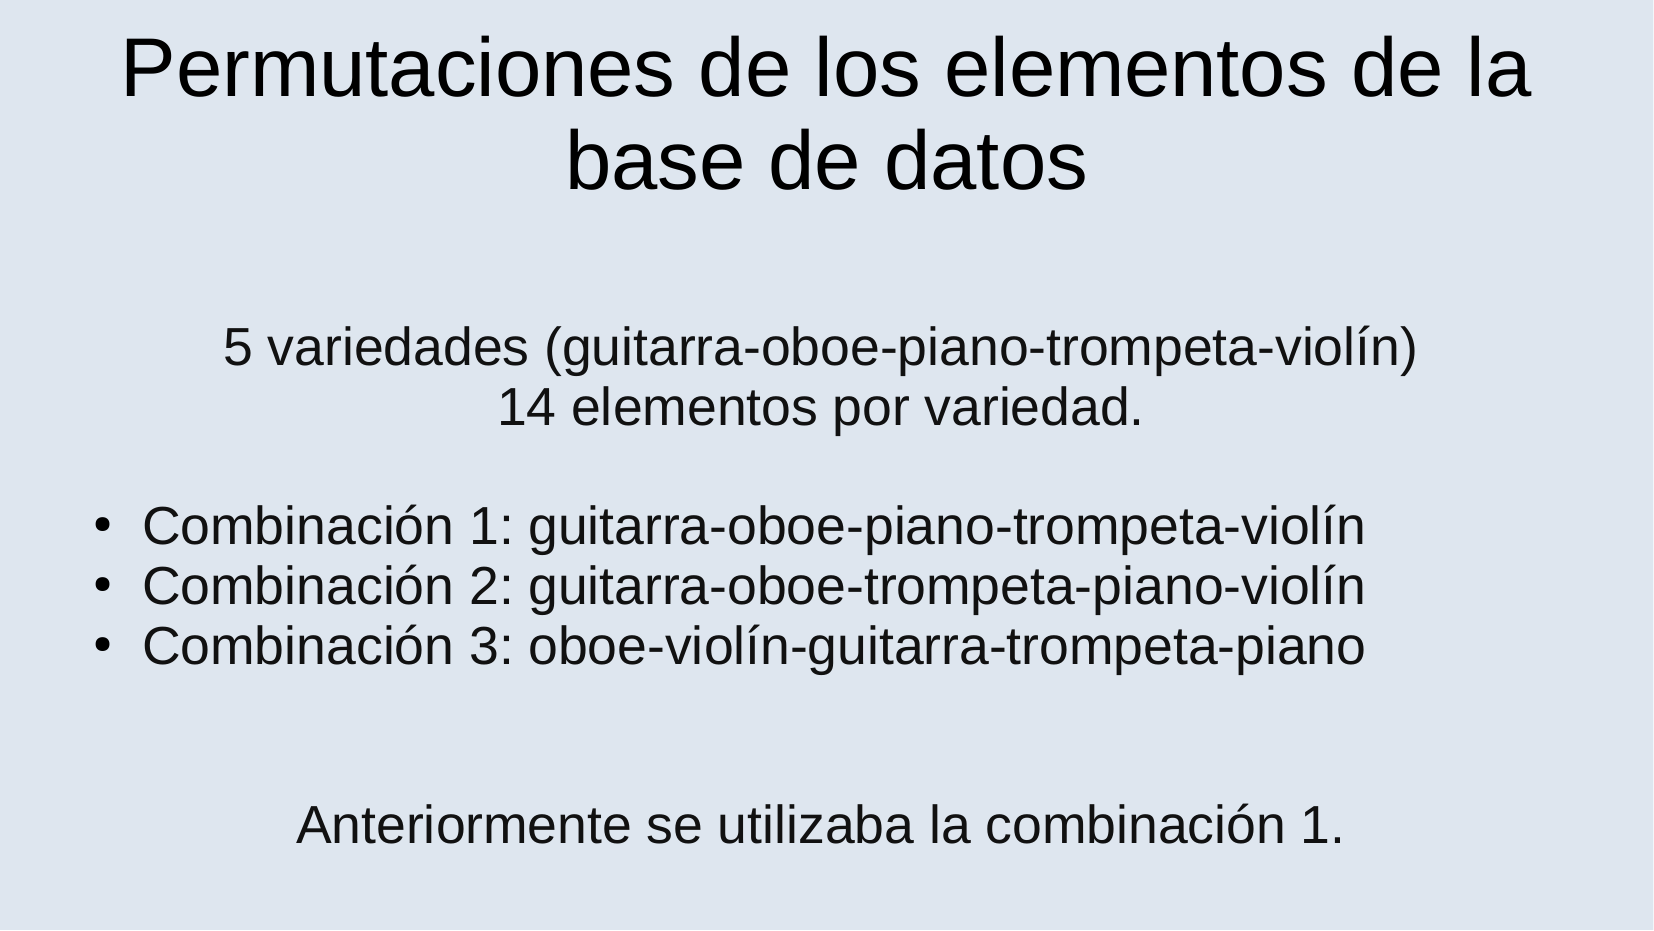

# Permutaciones de los elementos de la base de datos
5 variedades (guitarra-oboe-piano-trompeta-violín)
14 elementos por variedad.
Combinación 1: guitarra-oboe-piano-trompeta-violín
Combinación 2: guitarra-oboe-trompeta-piano-violín
Combinación 3: oboe-violín-guitarra-trompeta-piano
Anteriormente se utilizaba la combinación 1.